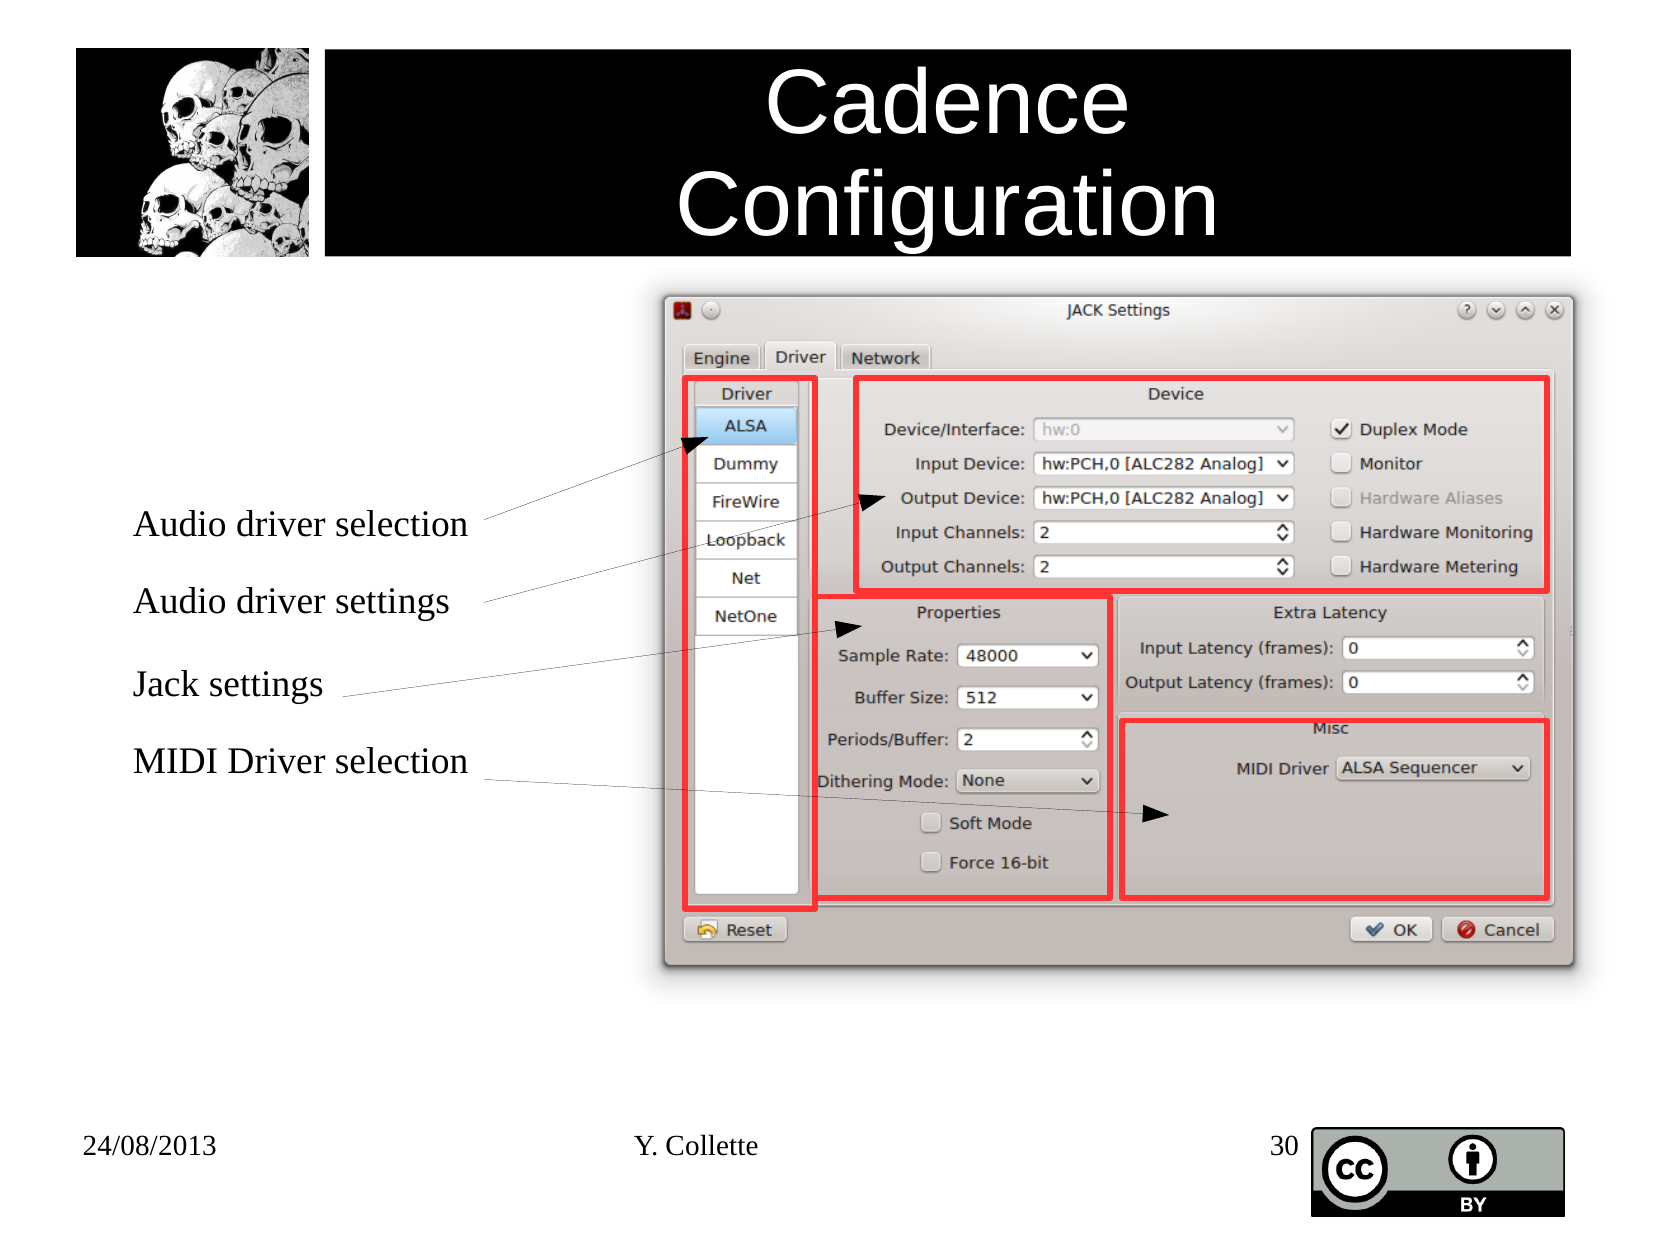

# Cadence
Configuration
Audio driver selection
Audio driver settings
Jack settings
MIDI Driver selection
Y. Collette
30